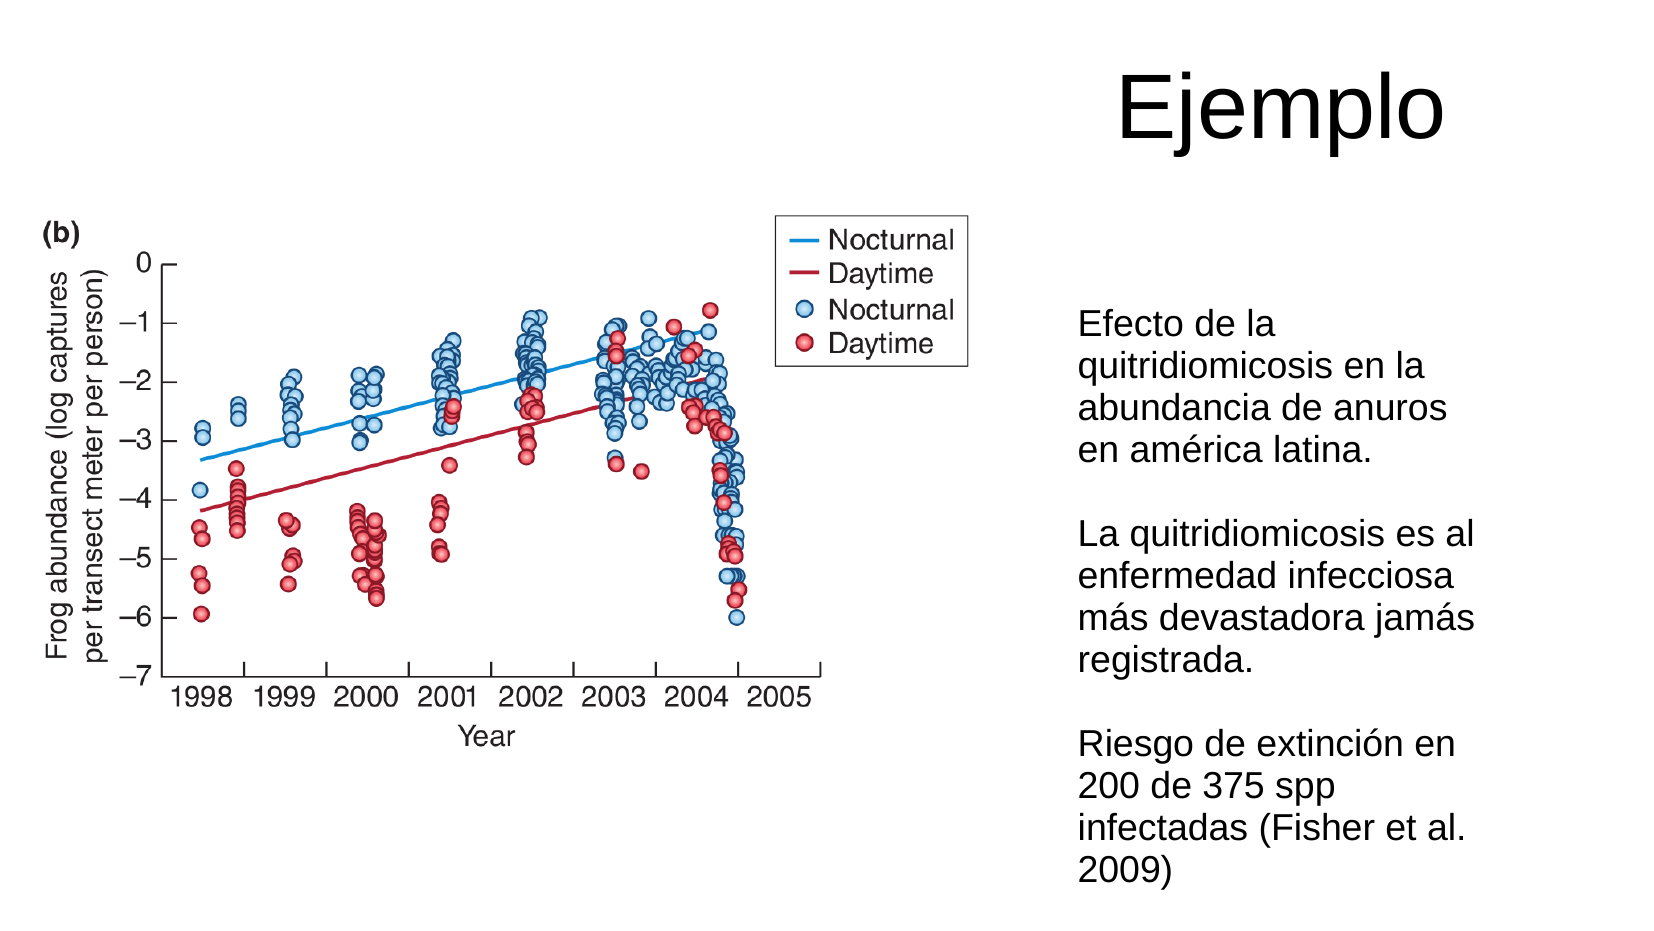

# Ejemplo
Efecto de la quitridiomicosis en la abundancia de anuros en américa latina.
La quitridiomicosis es al enfermedad infecciosa más devastadora jamás registrada.
Riesgo de extinción en 200 de 375 spp infectadas (Fisher et al. 2009)